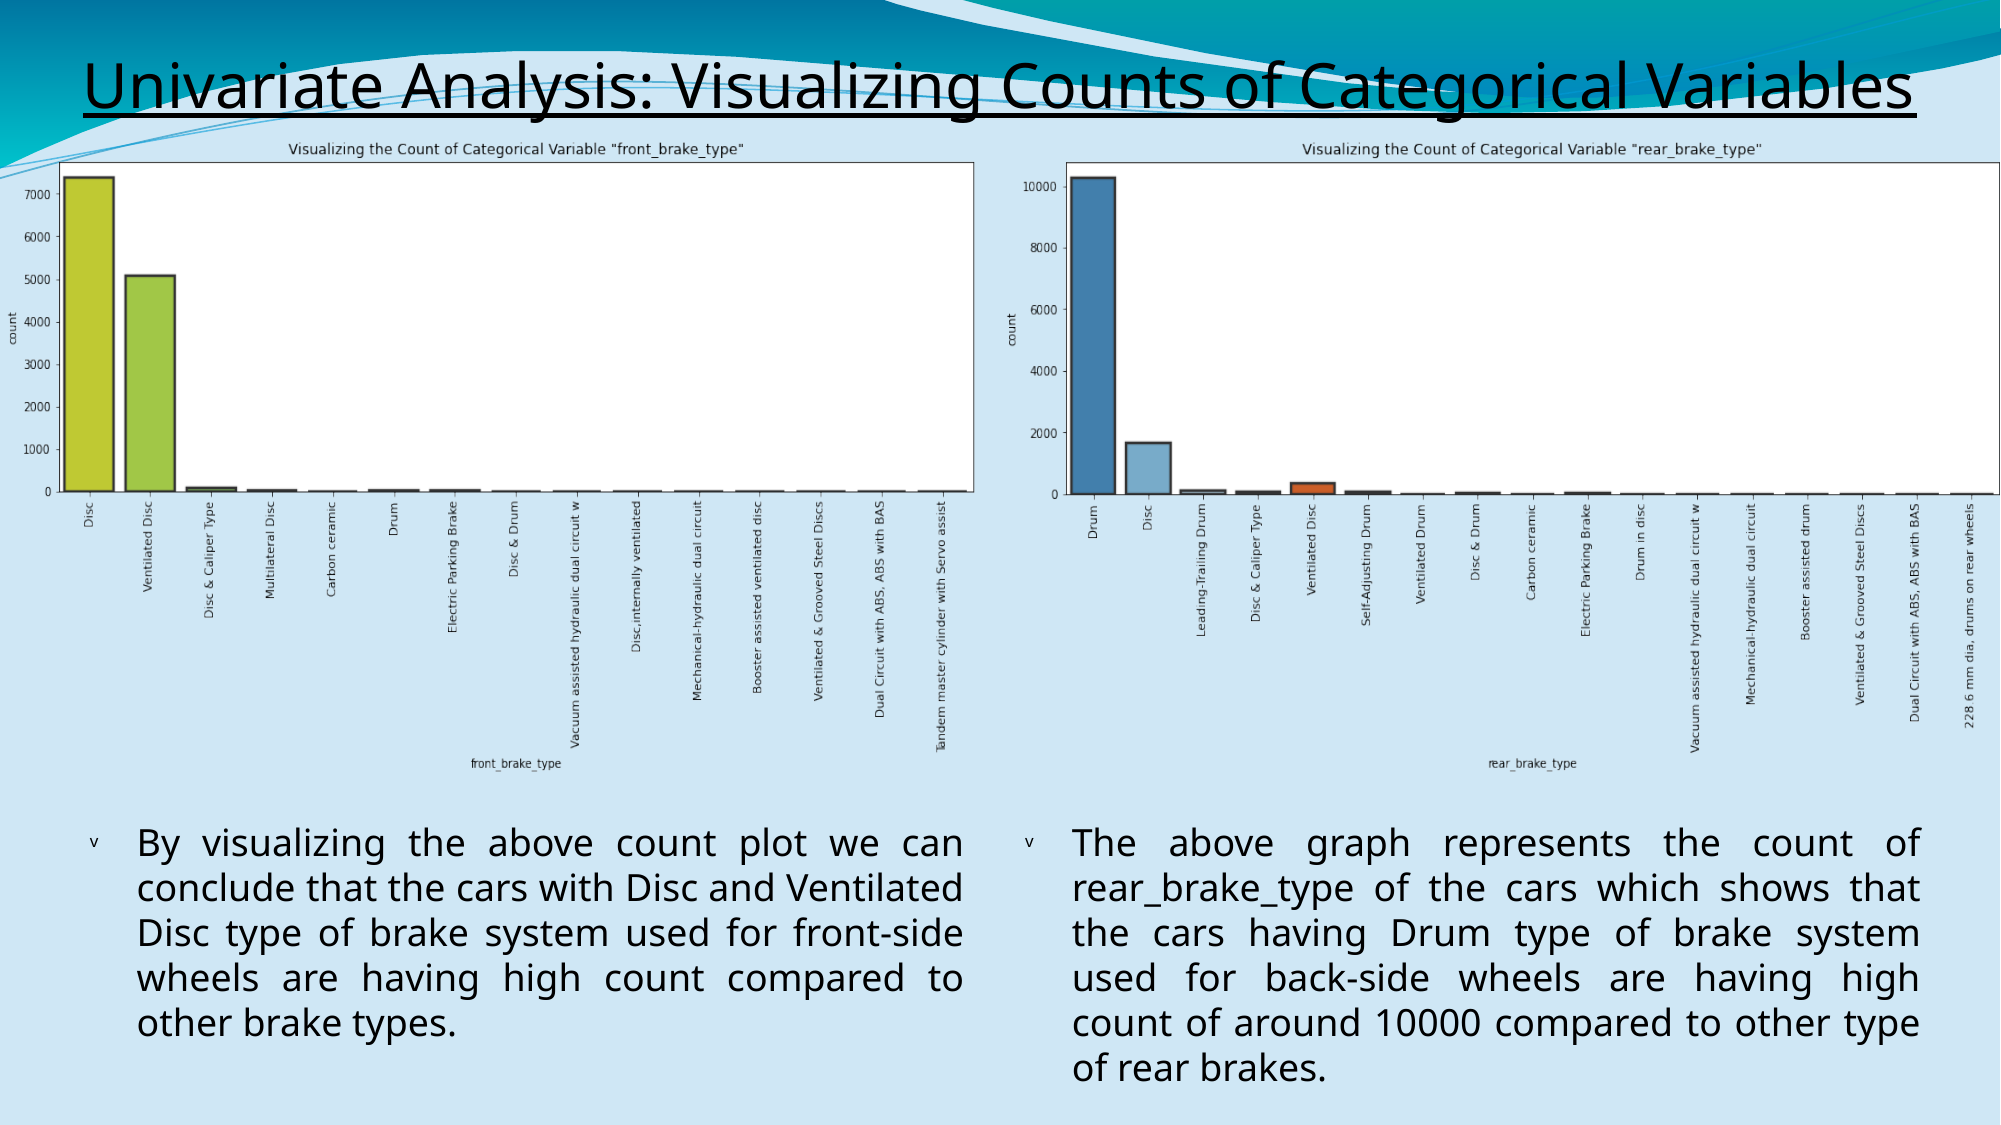

Univariate Analysis: Visualizing Counts of Categorical Variables
By visualizing the above count plot we can conclude that the cars with Disc and Ventilated Disc type of brake system used for front-side wheels are having high count compared to other brake types.
The above graph represents the count of rear_brake_type of the cars which shows that the cars having Drum type of brake system used for back-side wheels are having high count of around 10000 compared to other type of rear brakes.